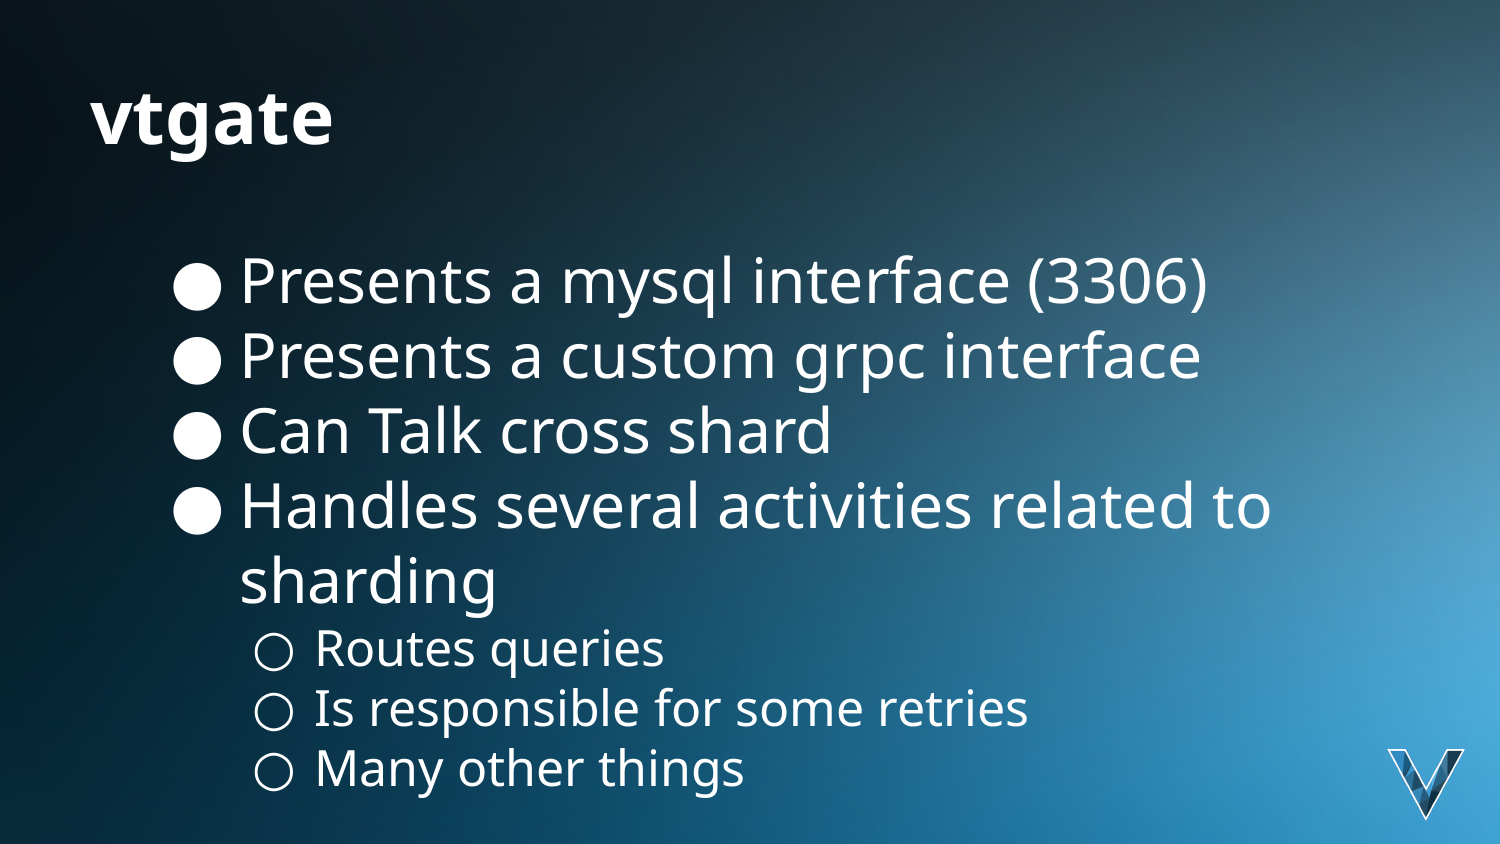

# vtgate
Presents a mysql interface (3306)
Presents a custom grpc interface
Can Talk cross shard
Handles several activities related to sharding
Routes queries
Is responsible for some retries
Many other things